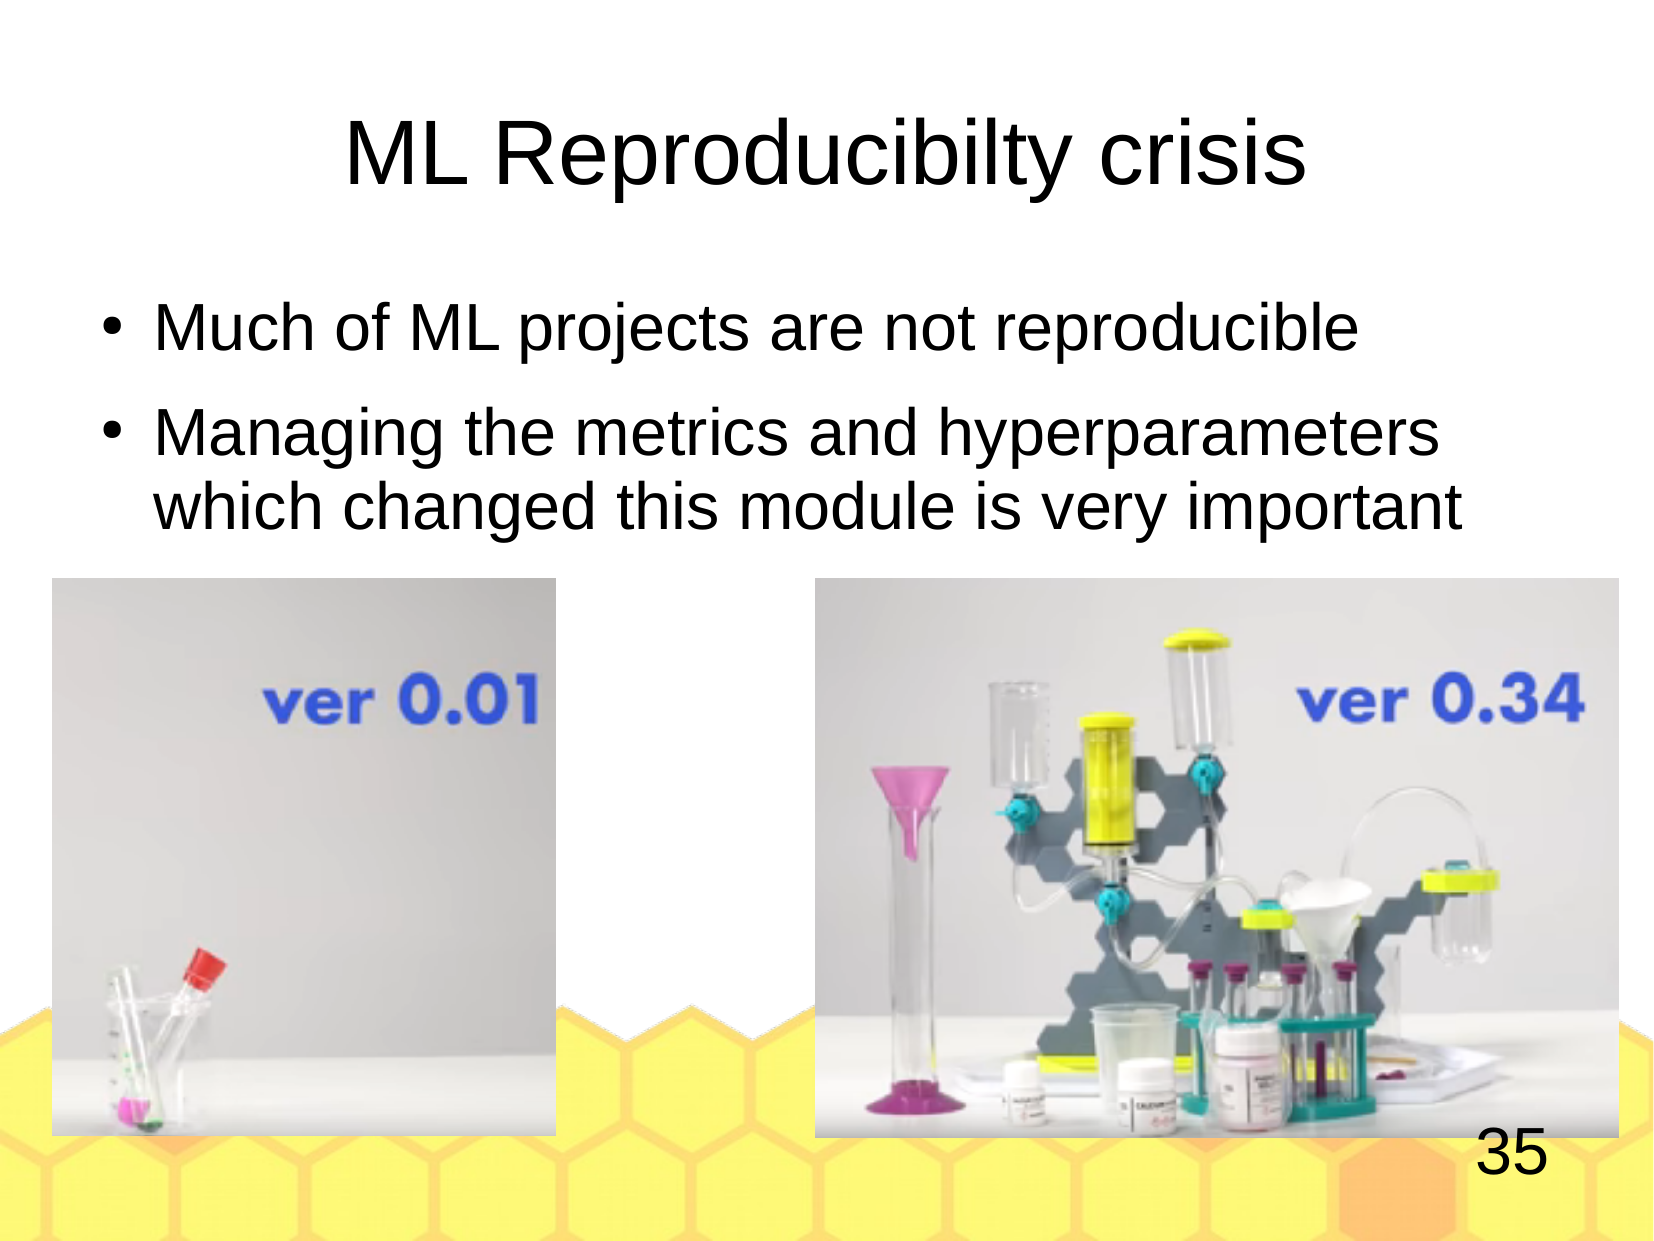

# ML Reproducibilty crisis
Much of ML projects are not reproducible
Managing the metrics and hyperparameters which changed this module is very important
35